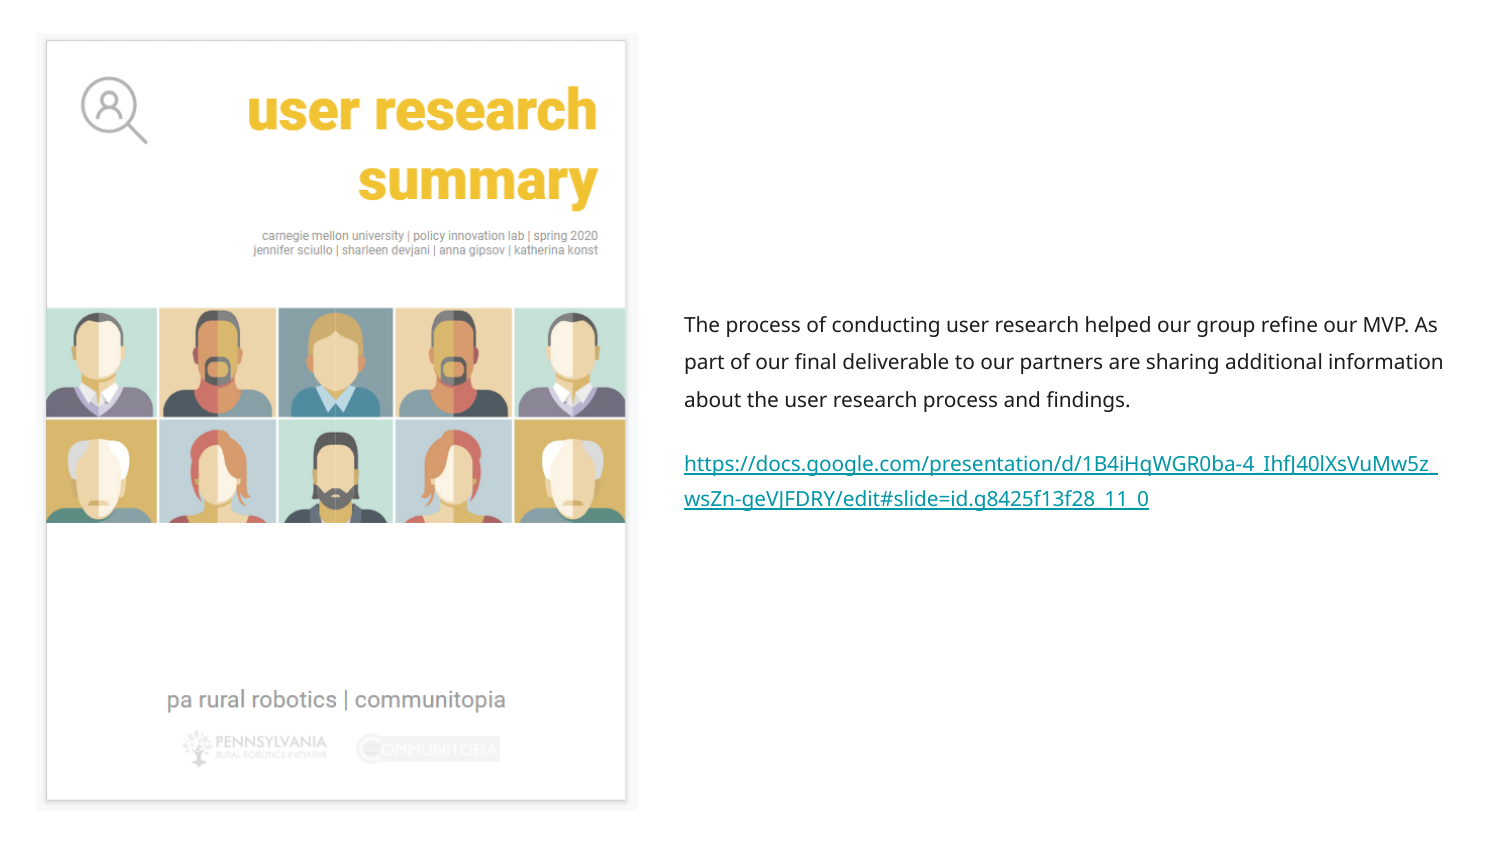

The process of conducting user research helped our group refine our MVP. As part of our final deliverable to our partners are sharing additional information about the user research process and findings.
https://docs.google.com/presentation/d/1B4iHqWGR0ba-4_IhfJ40lXsVuMw5z_wsZn-geVJFDRY/edit#slide=id.g8425f13f28_11_0